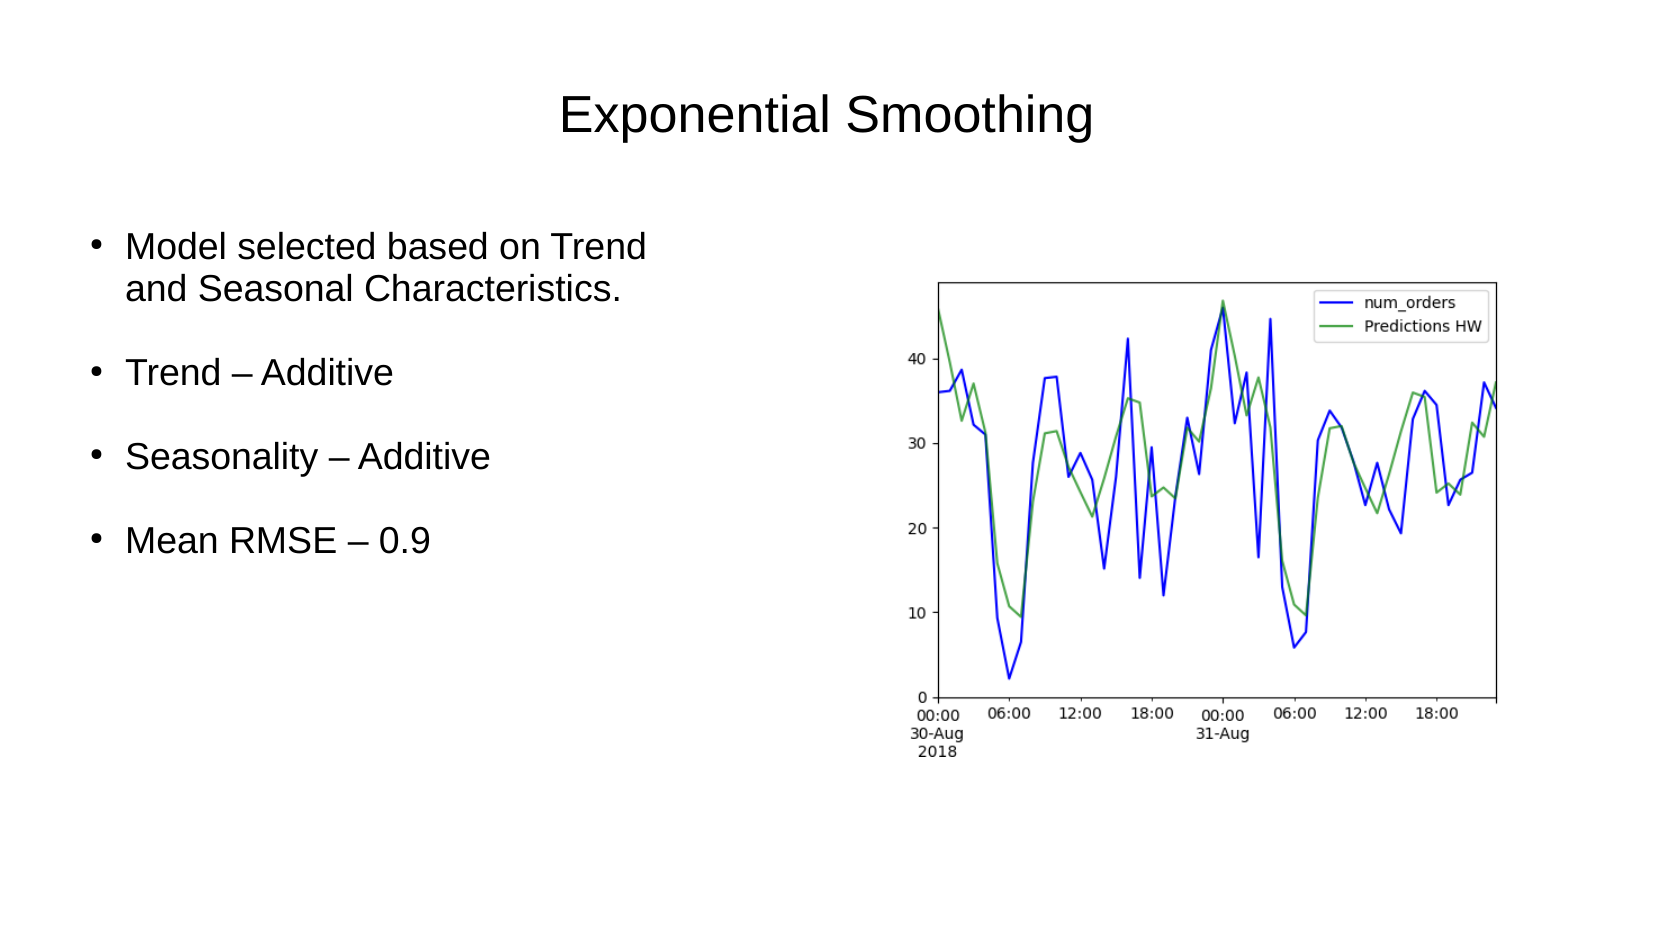

# Exponential Smoothing
Model selected based on Trend and Seasonal Characteristics.
Trend – Additive
Seasonality – Additive
Mean RMSE – 0.9